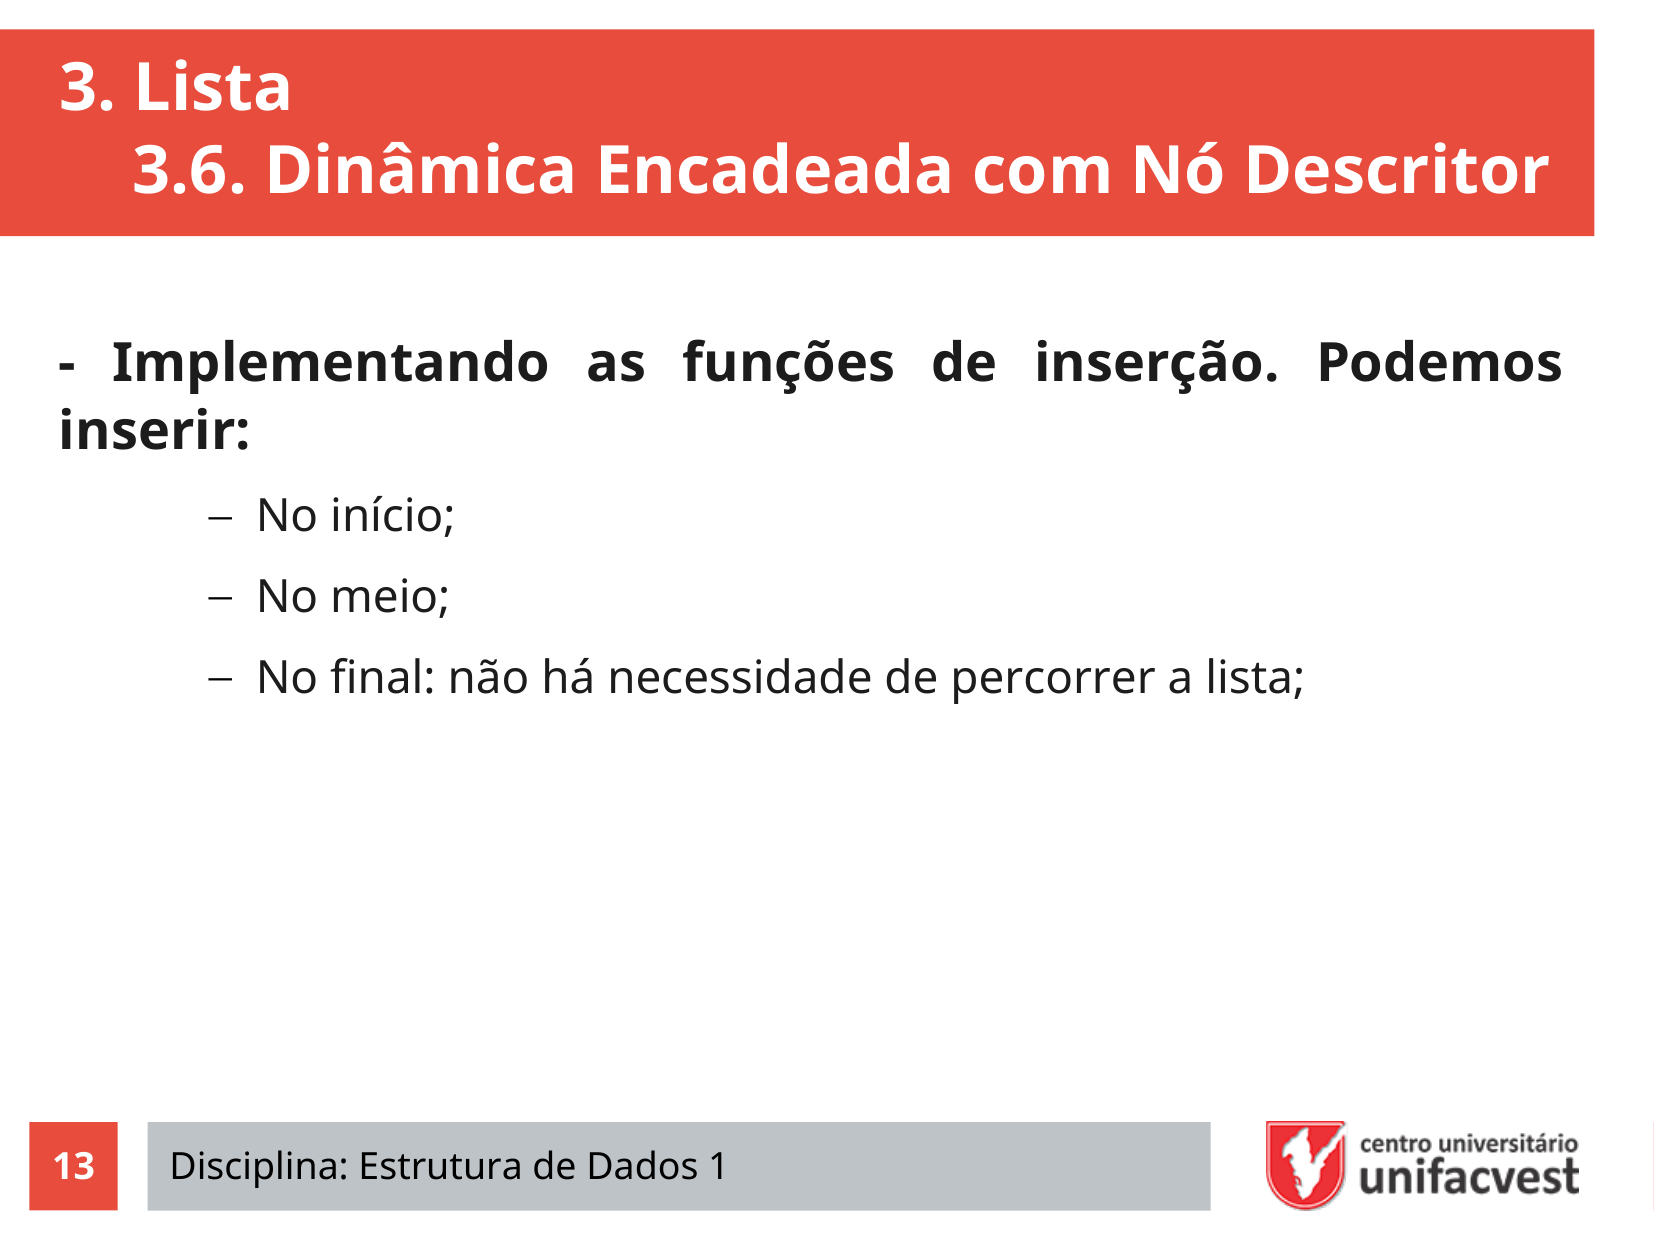

# 3. Lista 3.6. Dinâmica Encadeada com Nó Descritor
- Implementando as funções de inserção. Podemos inserir:
No início;
No meio;
No final: não há necessidade de percorrer a lista;
13
Disciplina: Estrutura de Dados 1